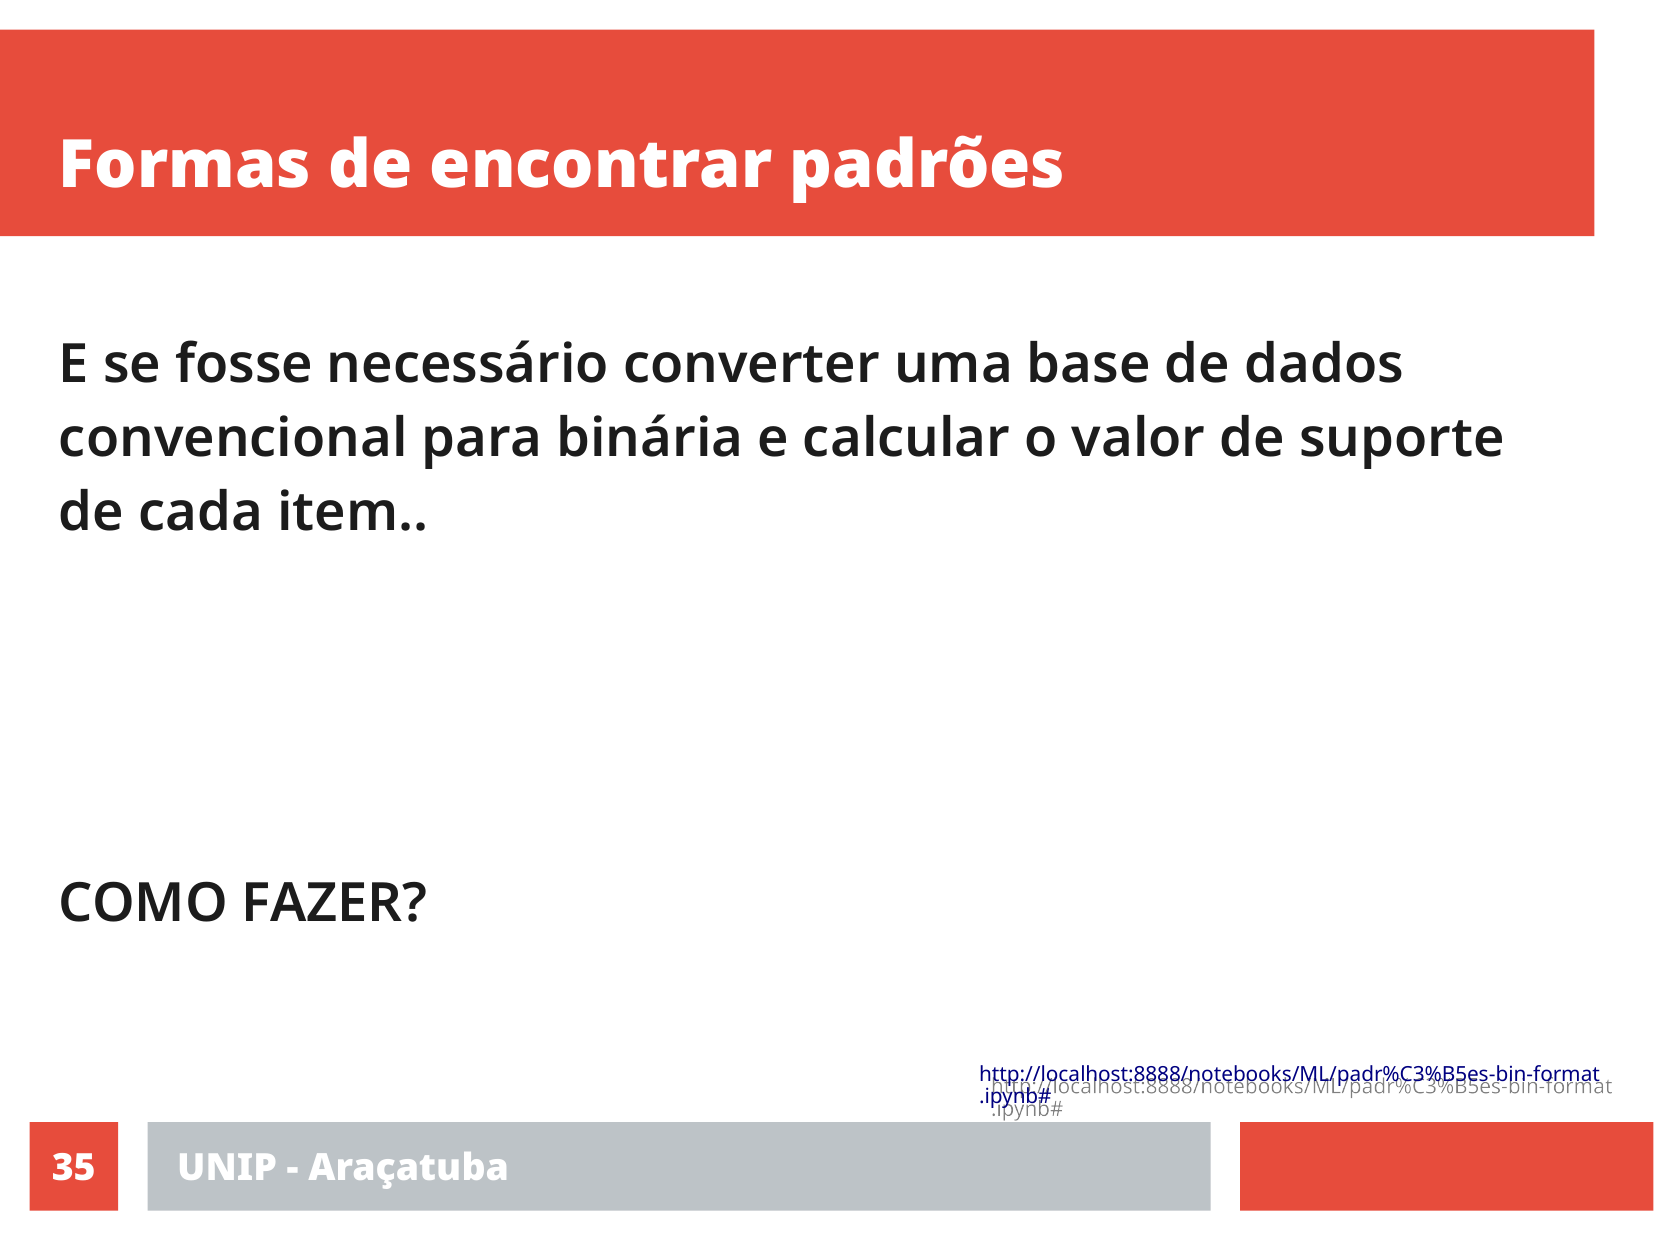

# Formas de encontrar padrões
E se fosse necessário converter uma base de dados convencional para binária e calcular o valor de suporte de cada item..
COMO FAZER?
http://localhost:8888/notebooks/ML/padr%C3%B5es-bin-format.ipynb#
35
UNIP - Araçatuba